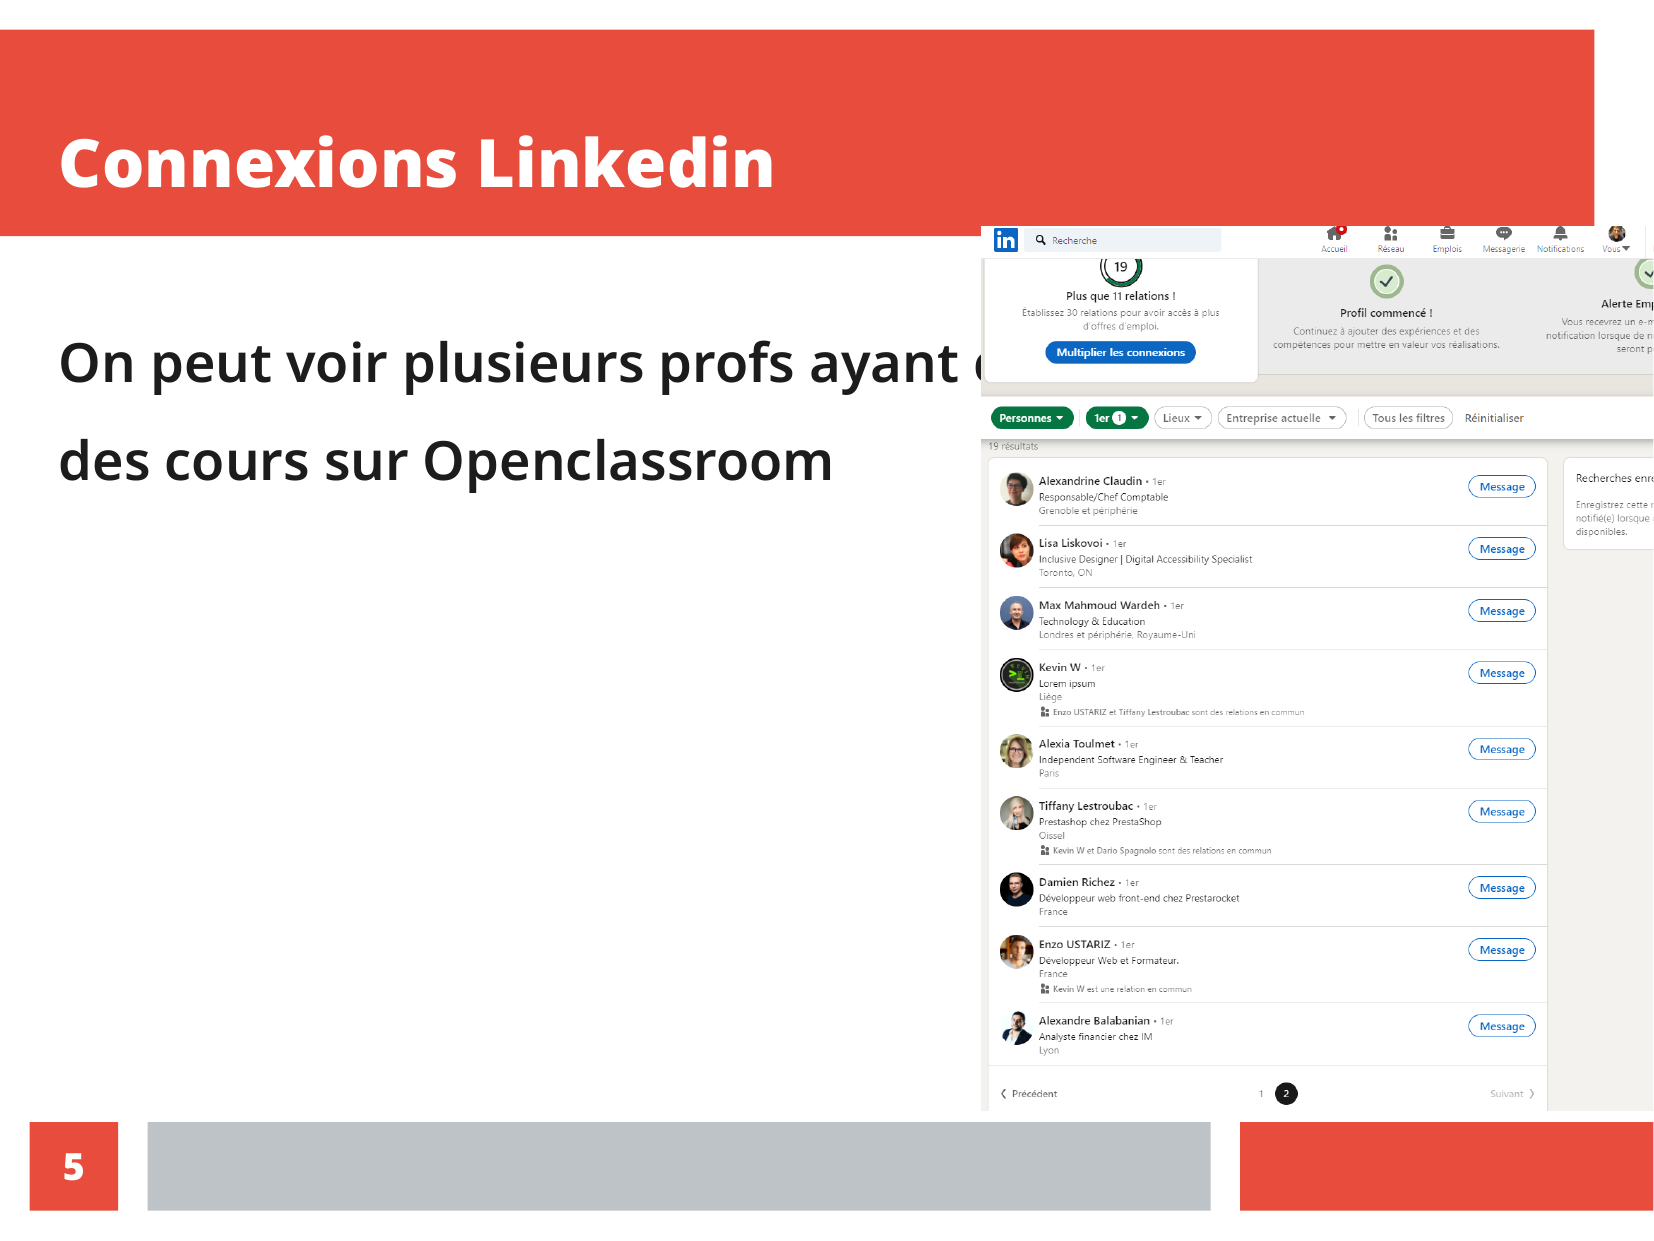

# Connexions Linkedin
On peut voir plusieurs profs ayant crées
des cours sur Openclassroom
5